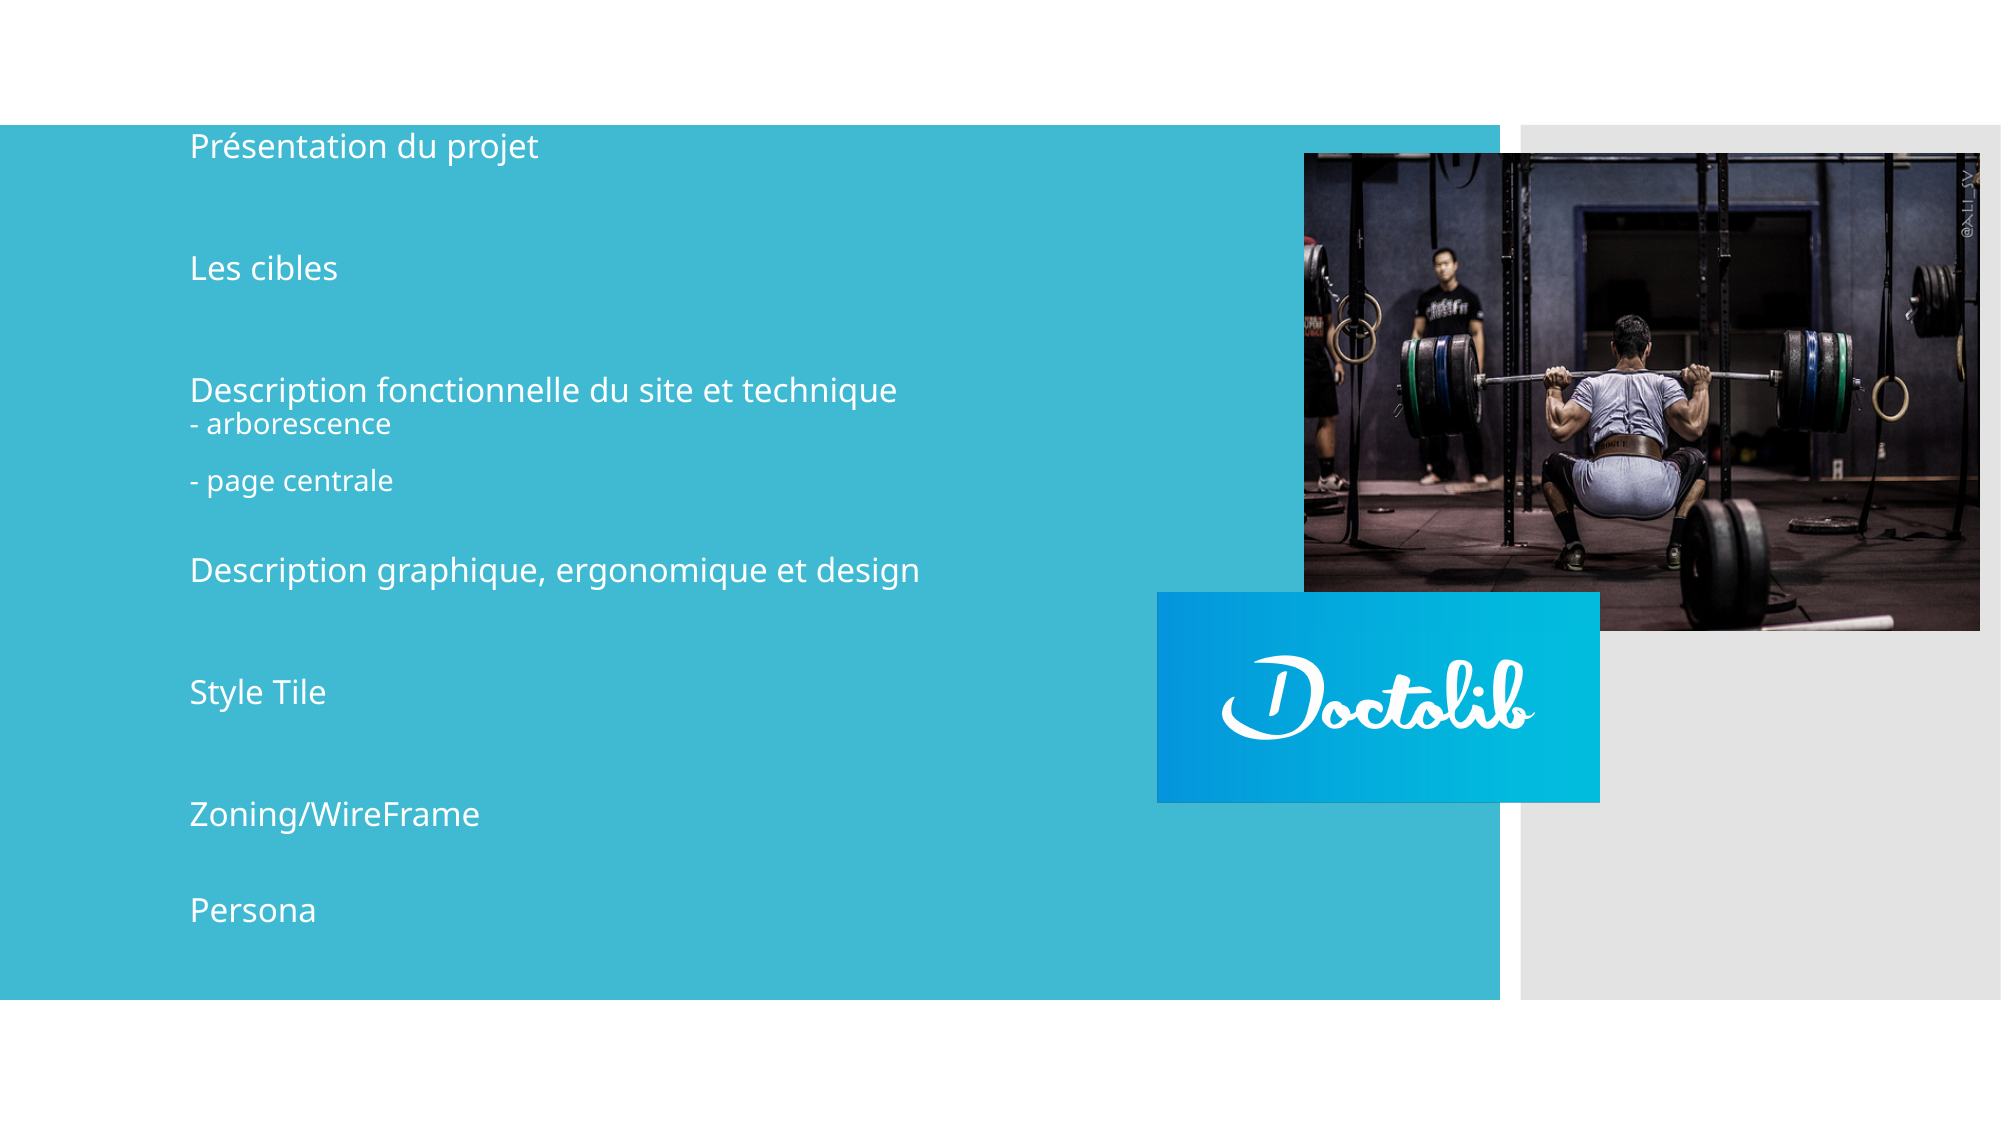

# Sommaire (content)
Présentation du projet
Les cibles
Description fonctionnelle du site et technique
- arborescence
- page centrale
Description graphique, ergonomique et design
Style Tile
Zoning/WireFrame
Persona
Prestations: planning, délais